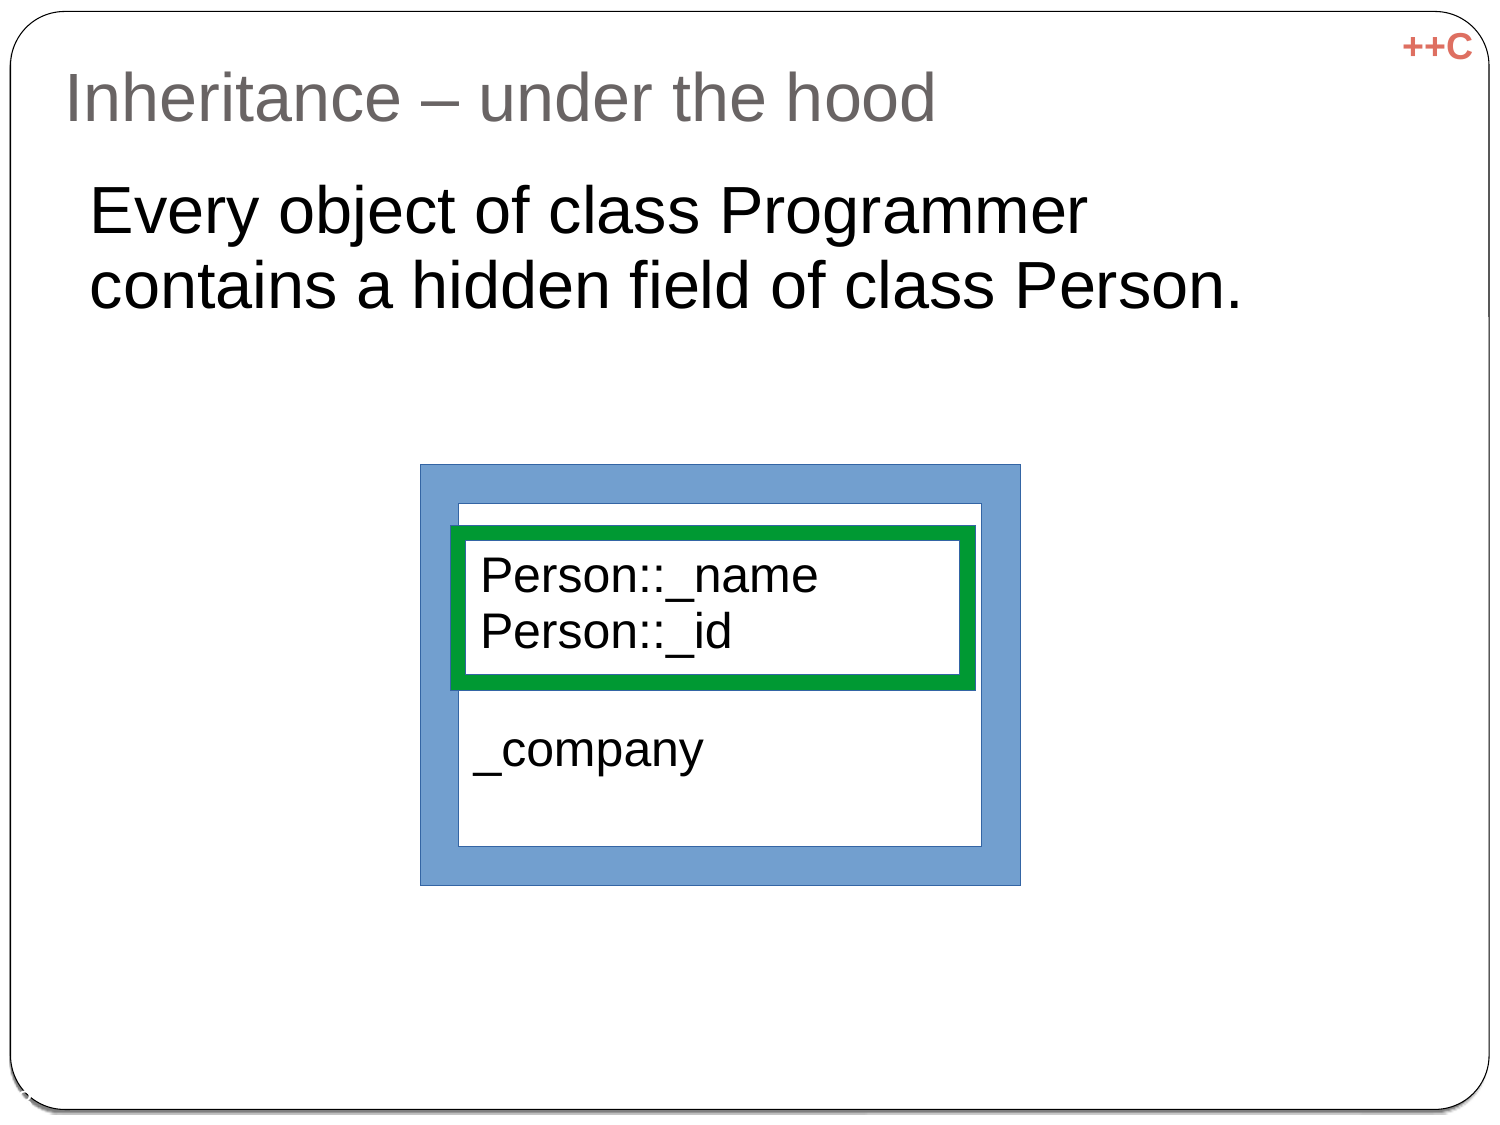

# Inheritance – under the hood
Every object of class Programmer
contains a hidden field of class Person.
_company
Person::_name
Person::_id